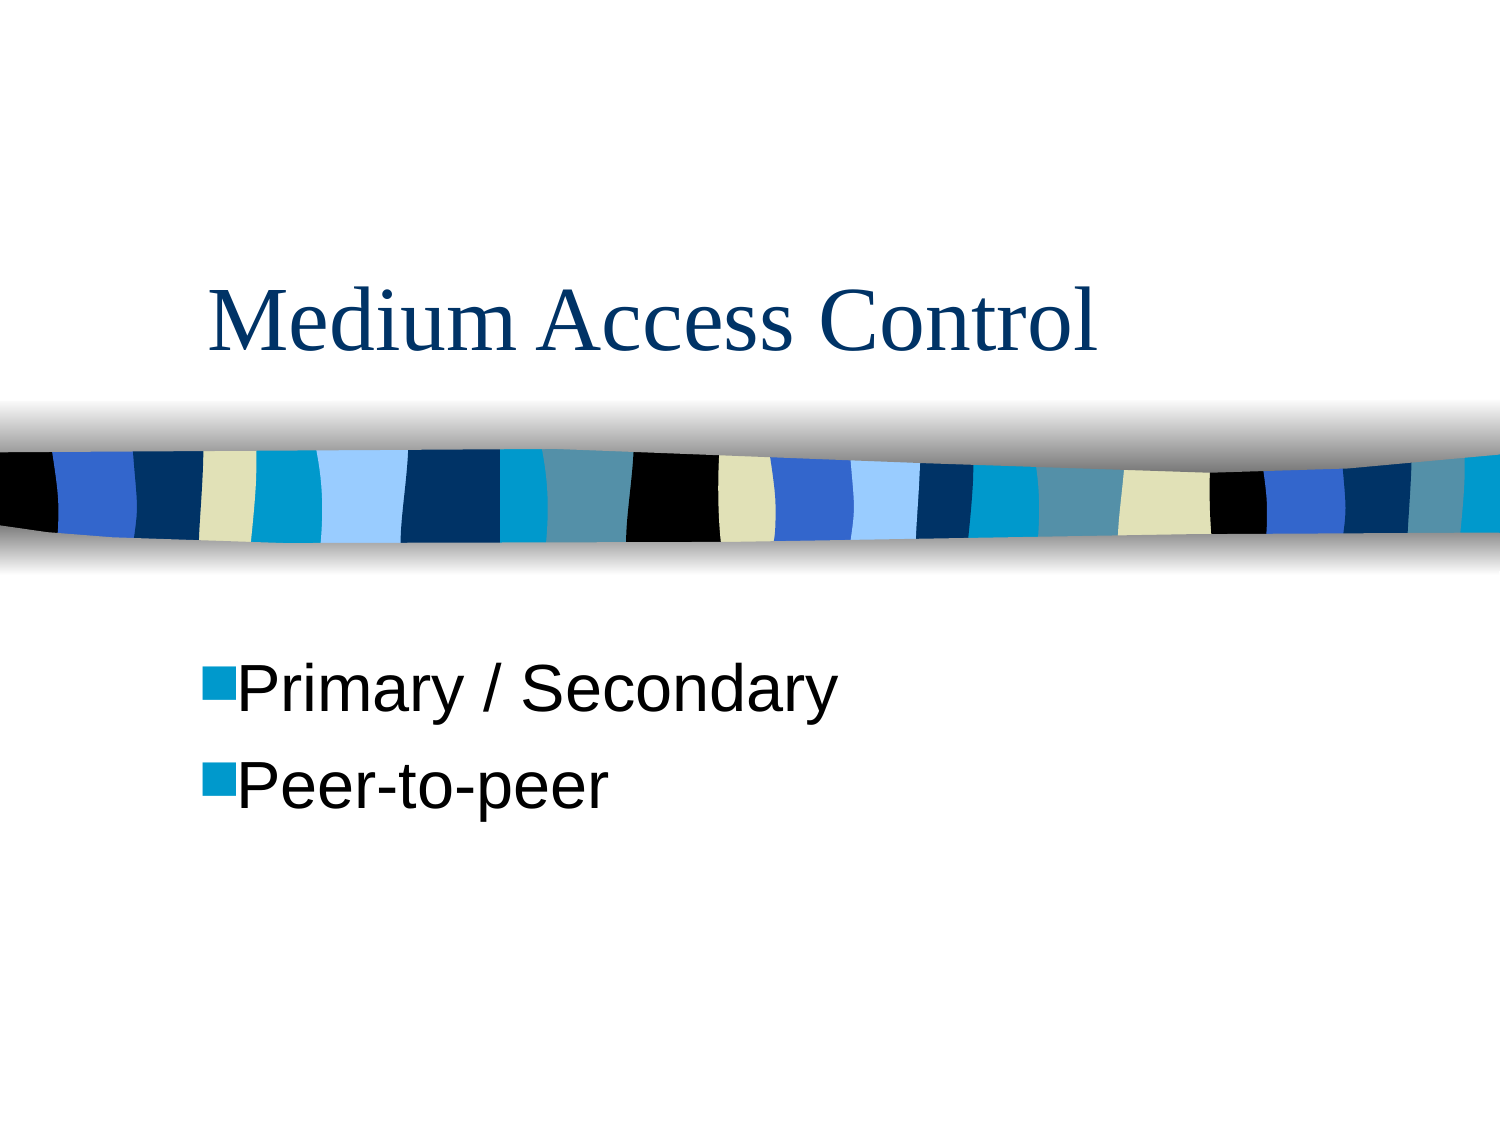

# Medium Access Control
Primary / Secondary
Peer-to-peer